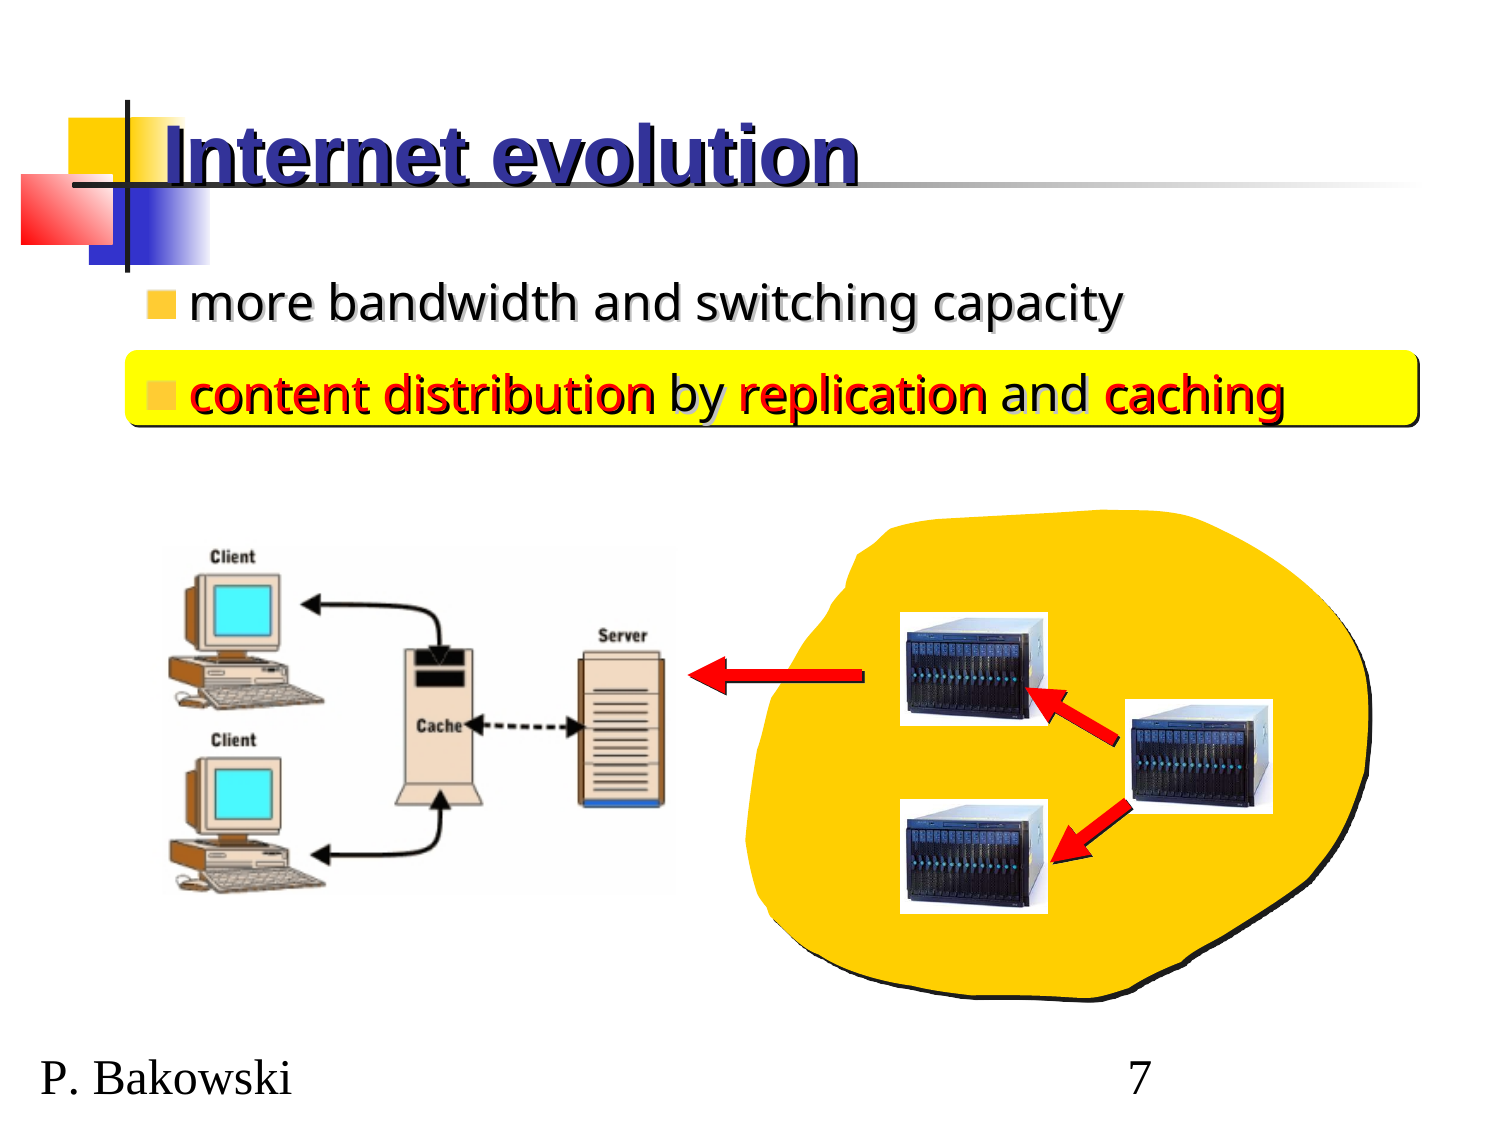

# Internet evolution
 more bandwidth and switching capacity
 content distribution by replication and caching
P.Bakowski
7